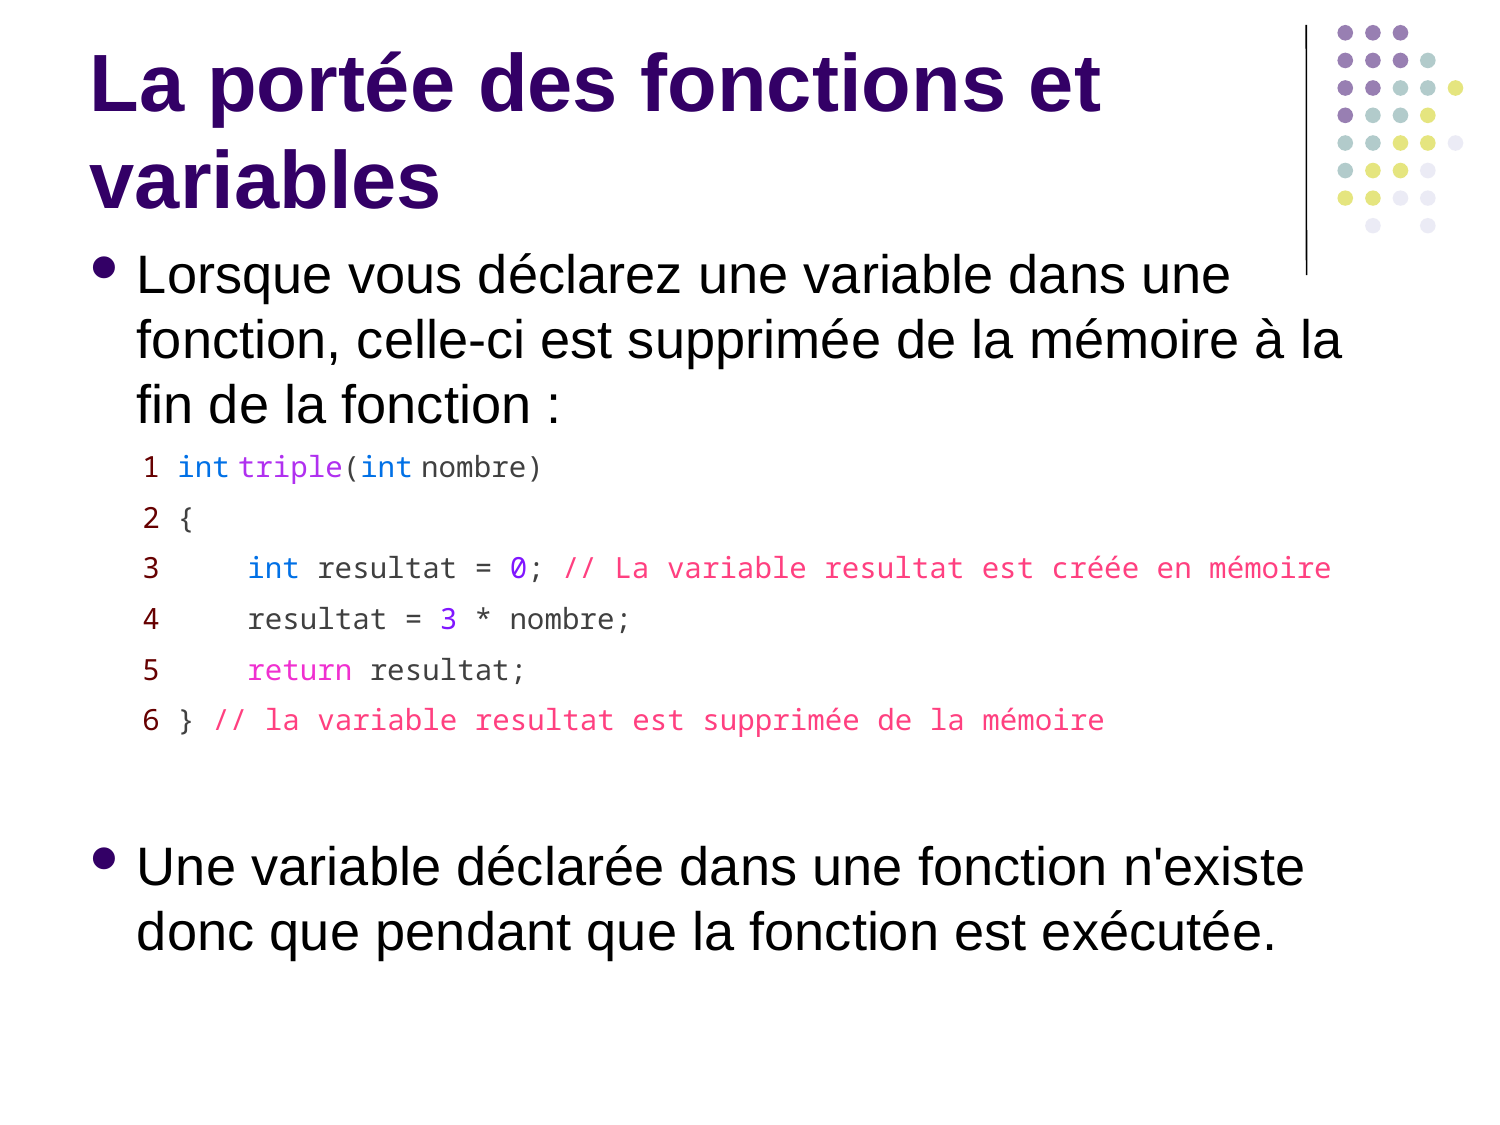

# La portée des fonctions et variables
Lorsque vous déclarez une variable dans une fonction, celle-ci est supprimée de la mémoire à la fin de la fonction :
 1 int triple(int nombre)
 2 {
 3 int resultat = 0; // La variable resultat est créée en mémoire
 4 resultat = 3 * nombre;
 5 return resultat;
 6 } // la variable resultat est supprimée de la mémoire
Une variable déclarée dans une fonction n'existe donc que pendant que la fonction est exécutée.